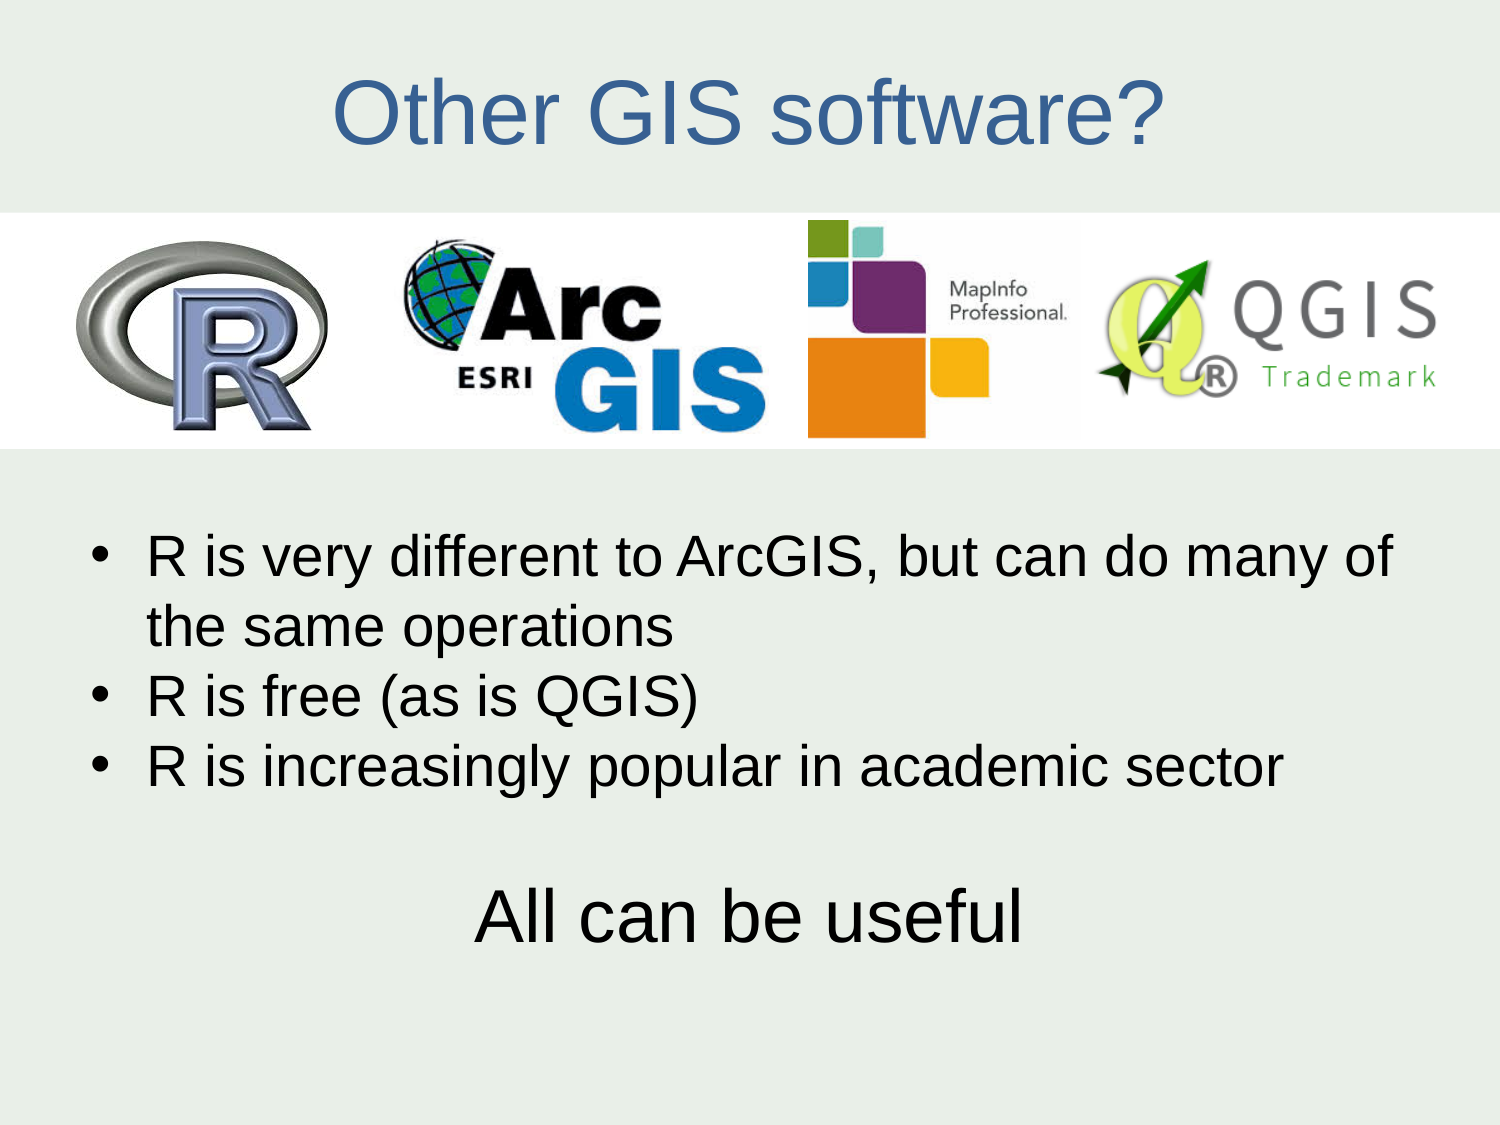

Other GIS software?
R is very different to ArcGIS, but can do many of the same operations
R is free (as is QGIS)
R is increasingly popular in academic sector
All can be useful